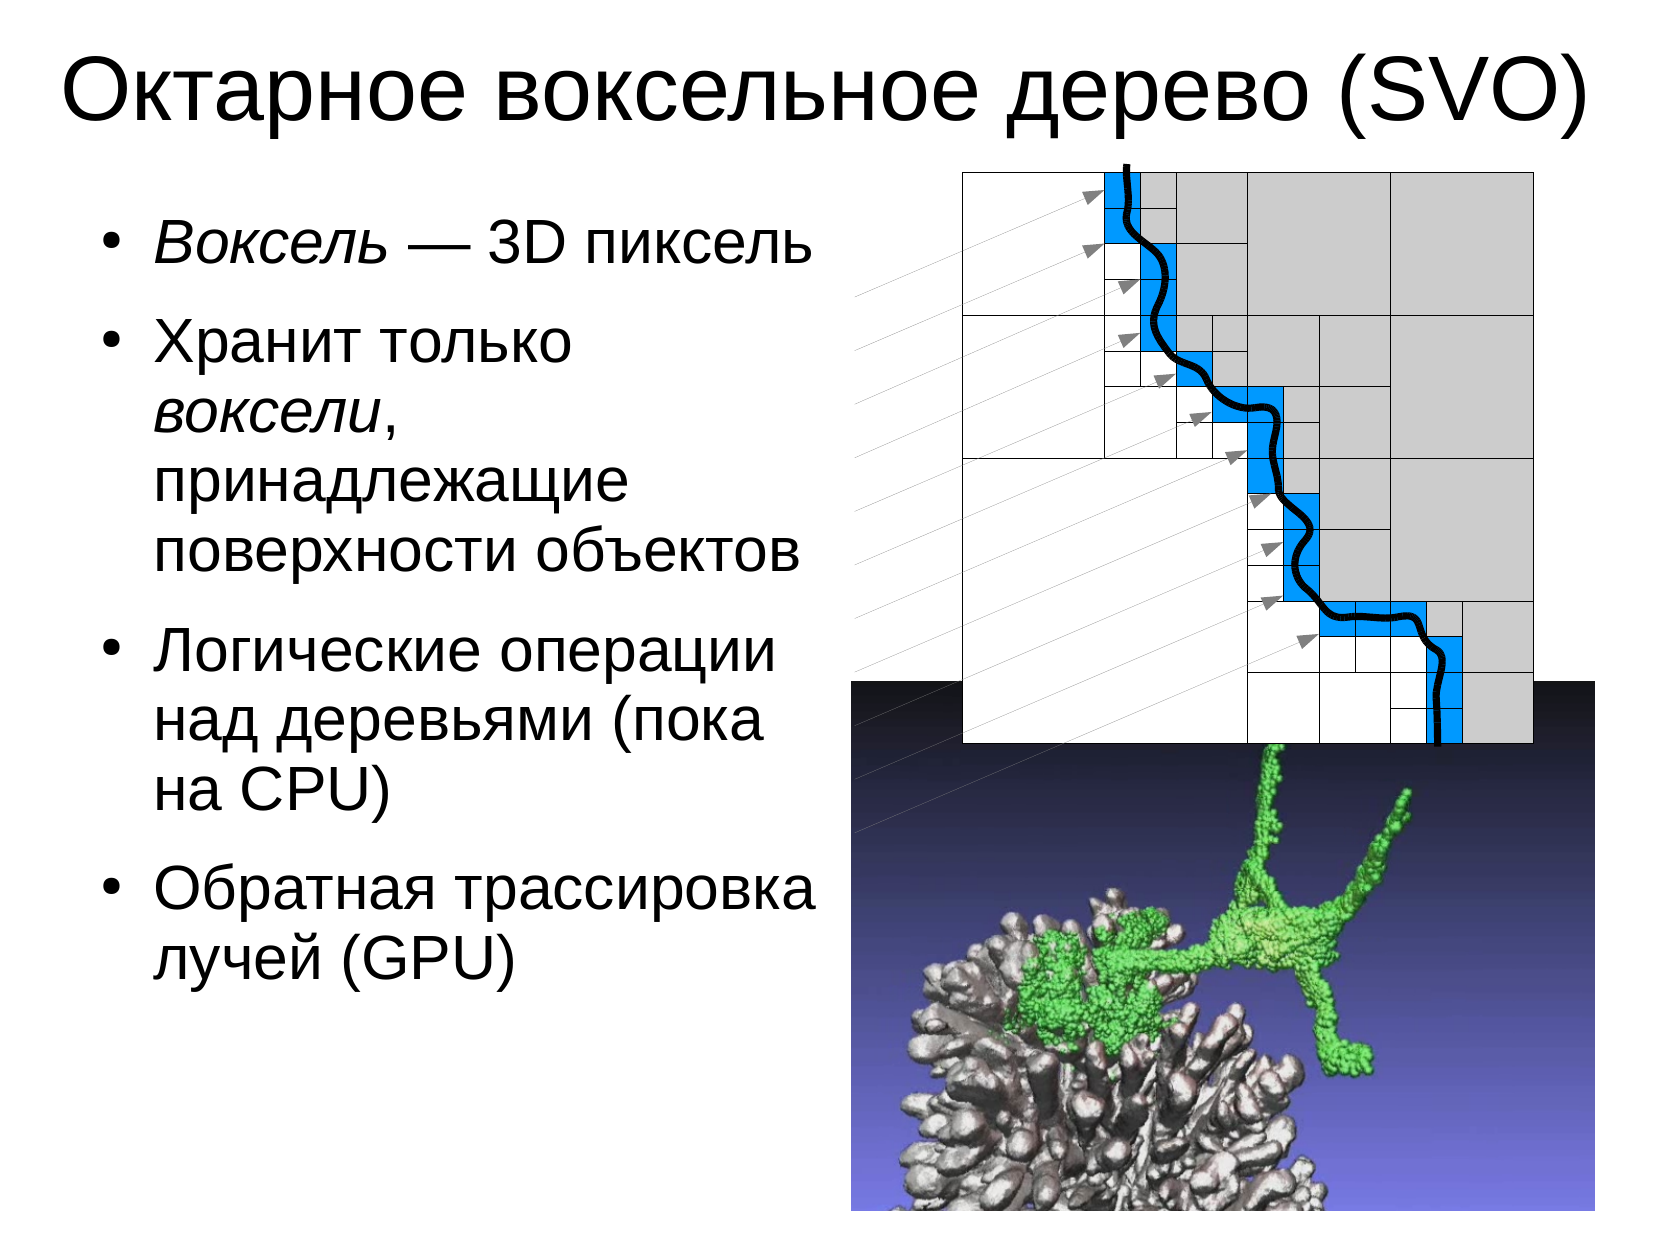

# Октарное воксельное дерево (SVO)
Воксель — 3D пиксель
Хранит только воксели, принадлежащие поверхности объектов
Логические операции над деревьями (пока на CPU)
Обратная трассировка лучей (GPU)
6